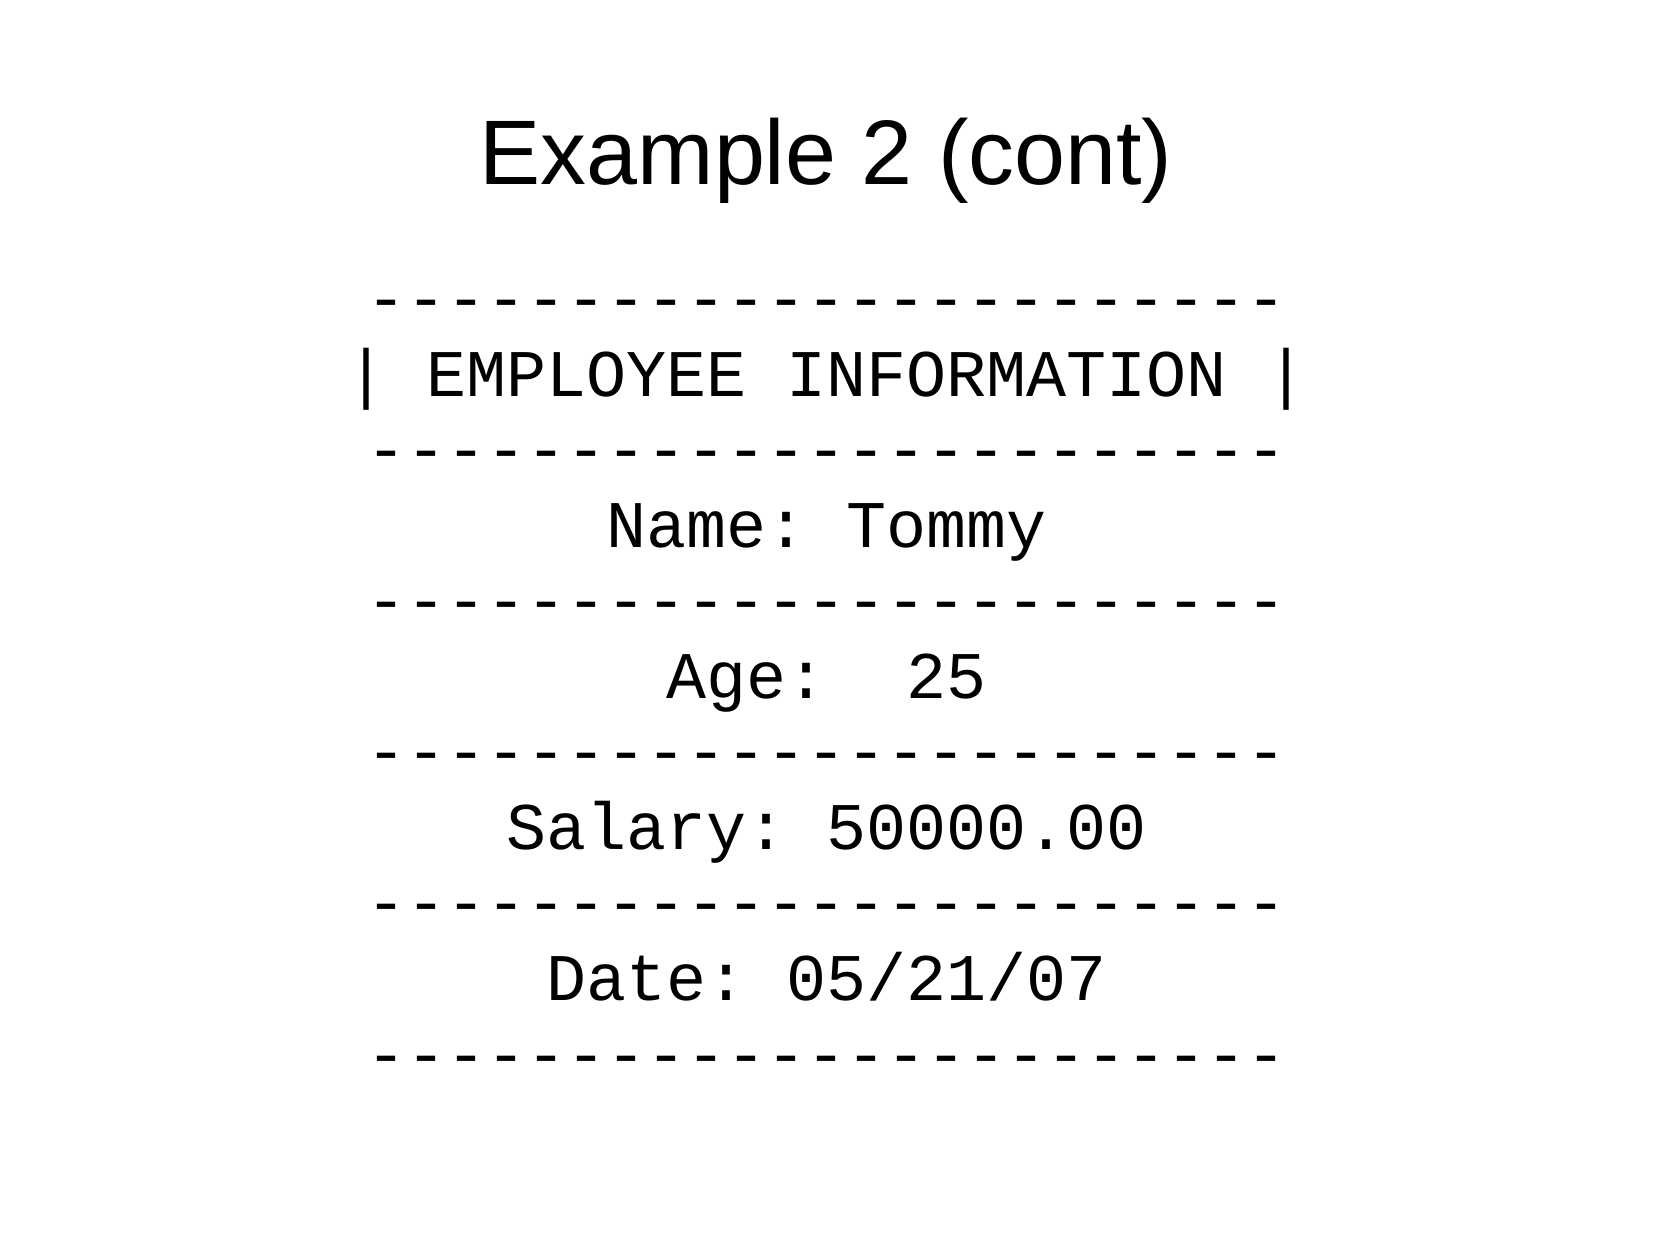

# Example 2 (cont)
-----------------------
| EMPLOYEE INFORMATION |
-----------------------
Name: Tommy
-----------------------
Age: 25
-----------------------
Salary: 50000.00
-----------------------
Date: 05/21/07
-----------------------